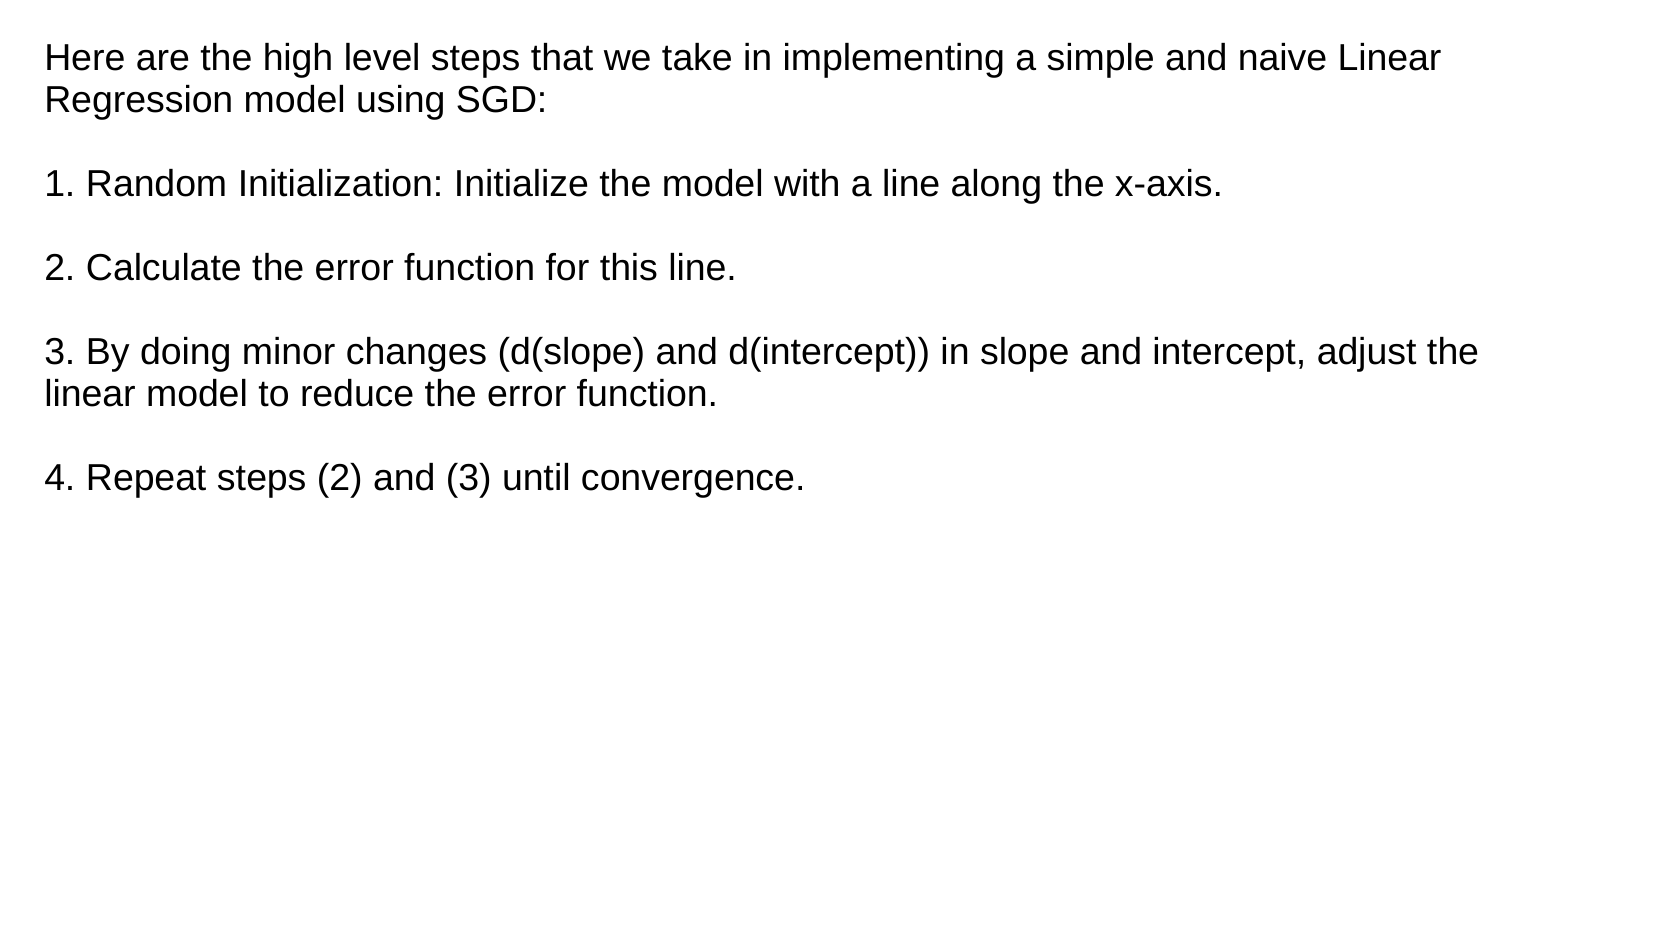

Here are the high level steps that we take in implementing a simple and naive Linear Regression model using SGD:
1. Random Initialization: Initialize the model with a line along the x-axis.
2. Calculate the error function for this line.
3. By doing minor changes (d(slope) and d(intercept)) in slope and intercept, adjust the linear model to reduce the error function.
4. Repeat steps (2) and (3) until convergence.